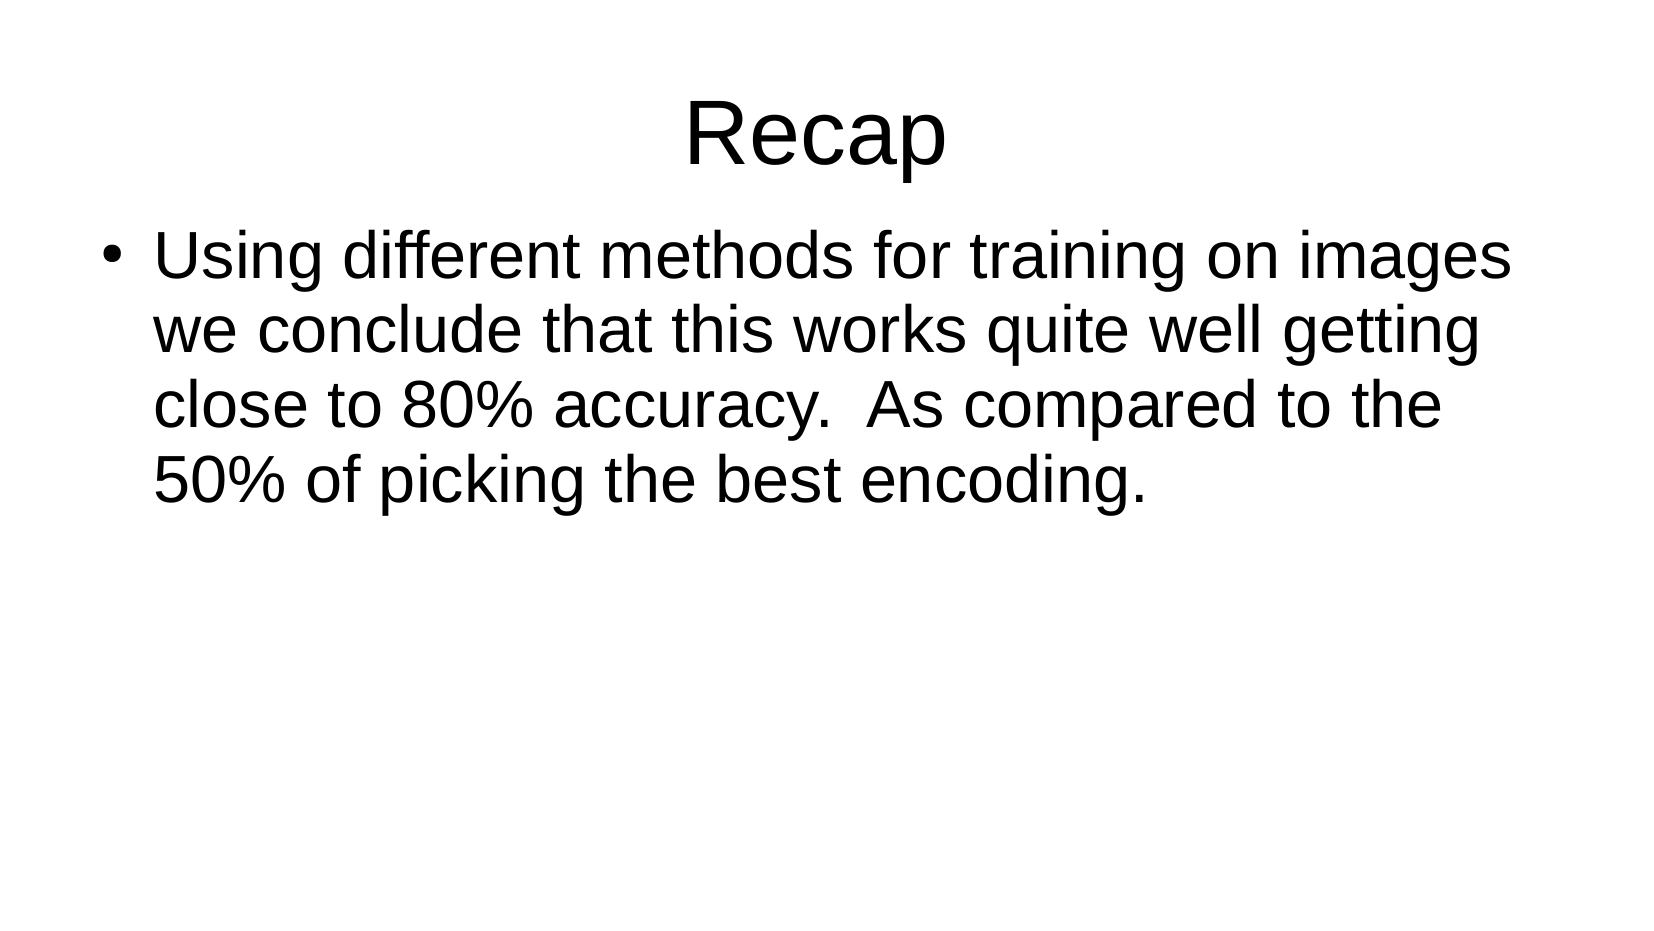

# Recap
Using different methods for training on images we conclude that this works quite well getting close to 80% accuracy. As compared to the 50% of picking the best encoding.